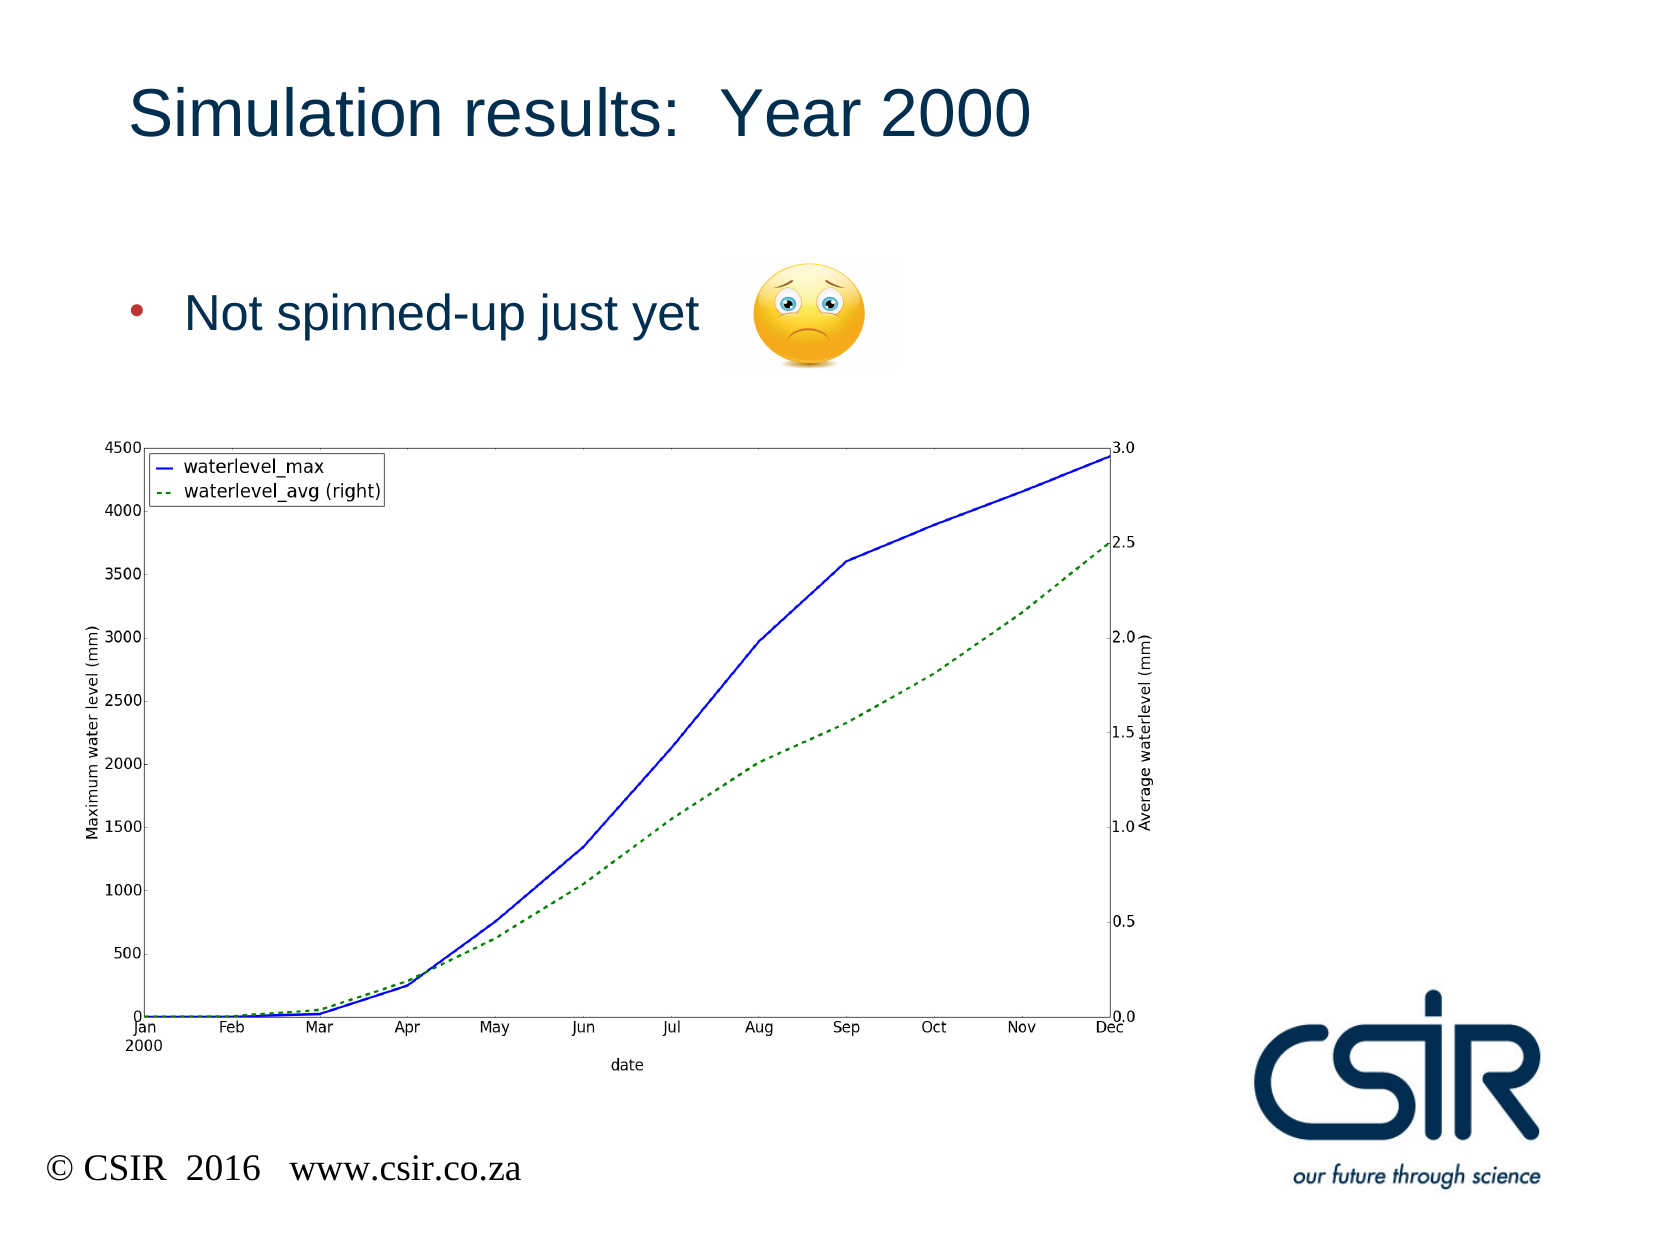

# Simulation results: Year 2000
Not spinned-up just yet